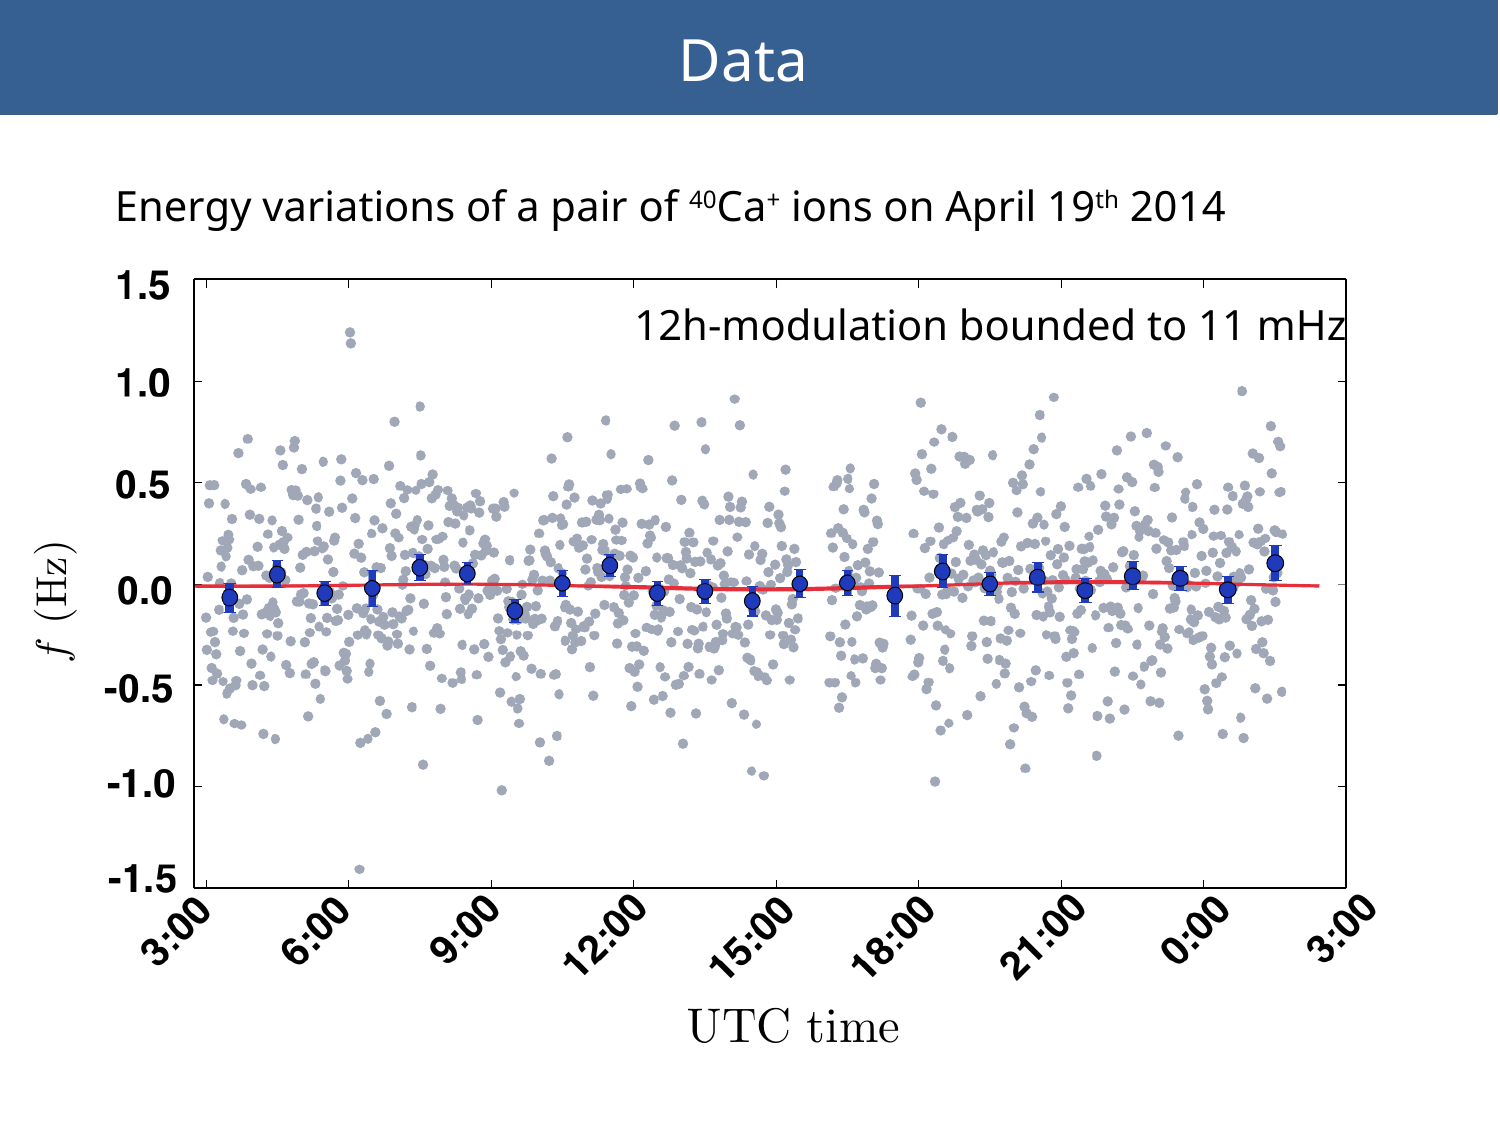

Data
Energy variations of a pair of 40Ca+ ions on April 19th 2014
12h-modulation bounded to 11 mHz